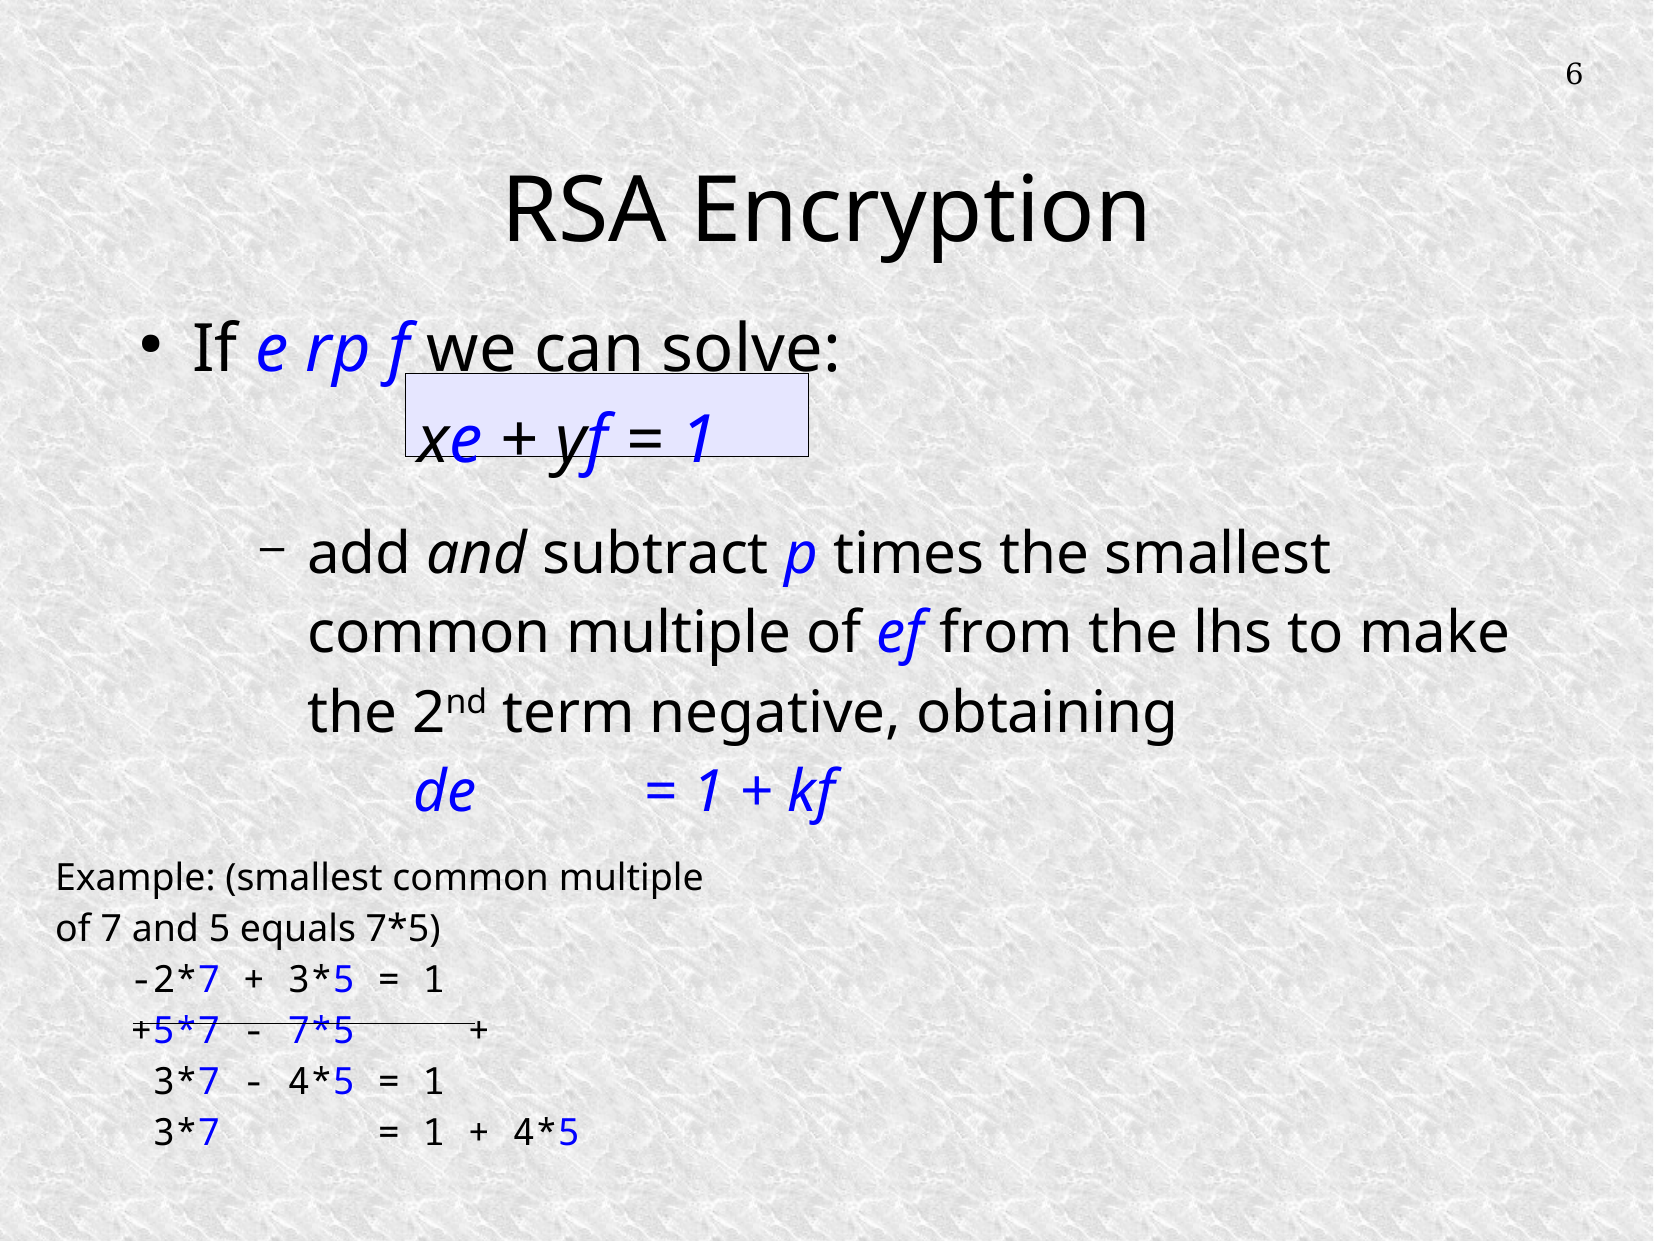

6
# RSA Encryption
If e rp f we can solve:
			xe + yf = 1
add and subtract p times the smallest common multiple of ef from the lhs to make the 2nd term negative, obtaining
 de = 1 + kf
Example: (smallest common multiple
of 7 and 5 equals 7*5)
	-2*7 + 3*5 = 1
	+5*7 - 7*5 +
	 3*7 - 4*5 = 1
	 3*7 = 1 + 4*5